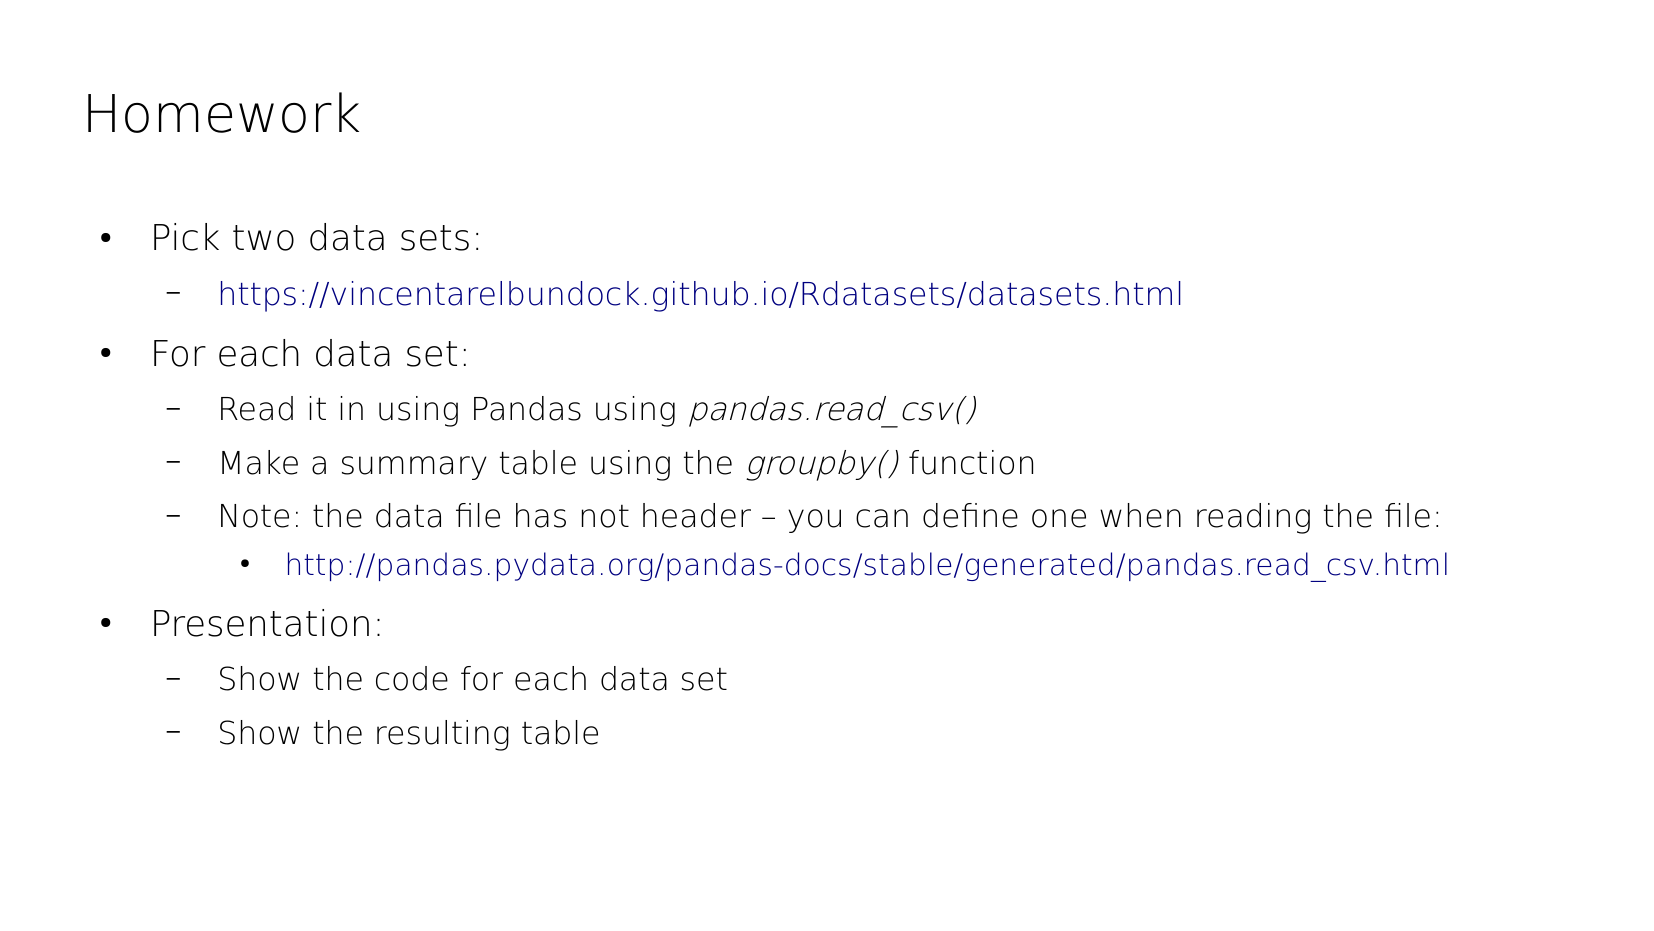

# Homework
Pick two data sets:
https://vincentarelbundock.github.io/Rdatasets/datasets.html
For each data set:
Read it in using Pandas using pandas.read_csv()
Make a summary table using the groupby() function
Note: the data file has not header – you can define one when reading the file:
http://pandas.pydata.org/pandas-docs/stable/generated/pandas.read_csv.html
Presentation:
Show the code for each data set
Show the resulting table